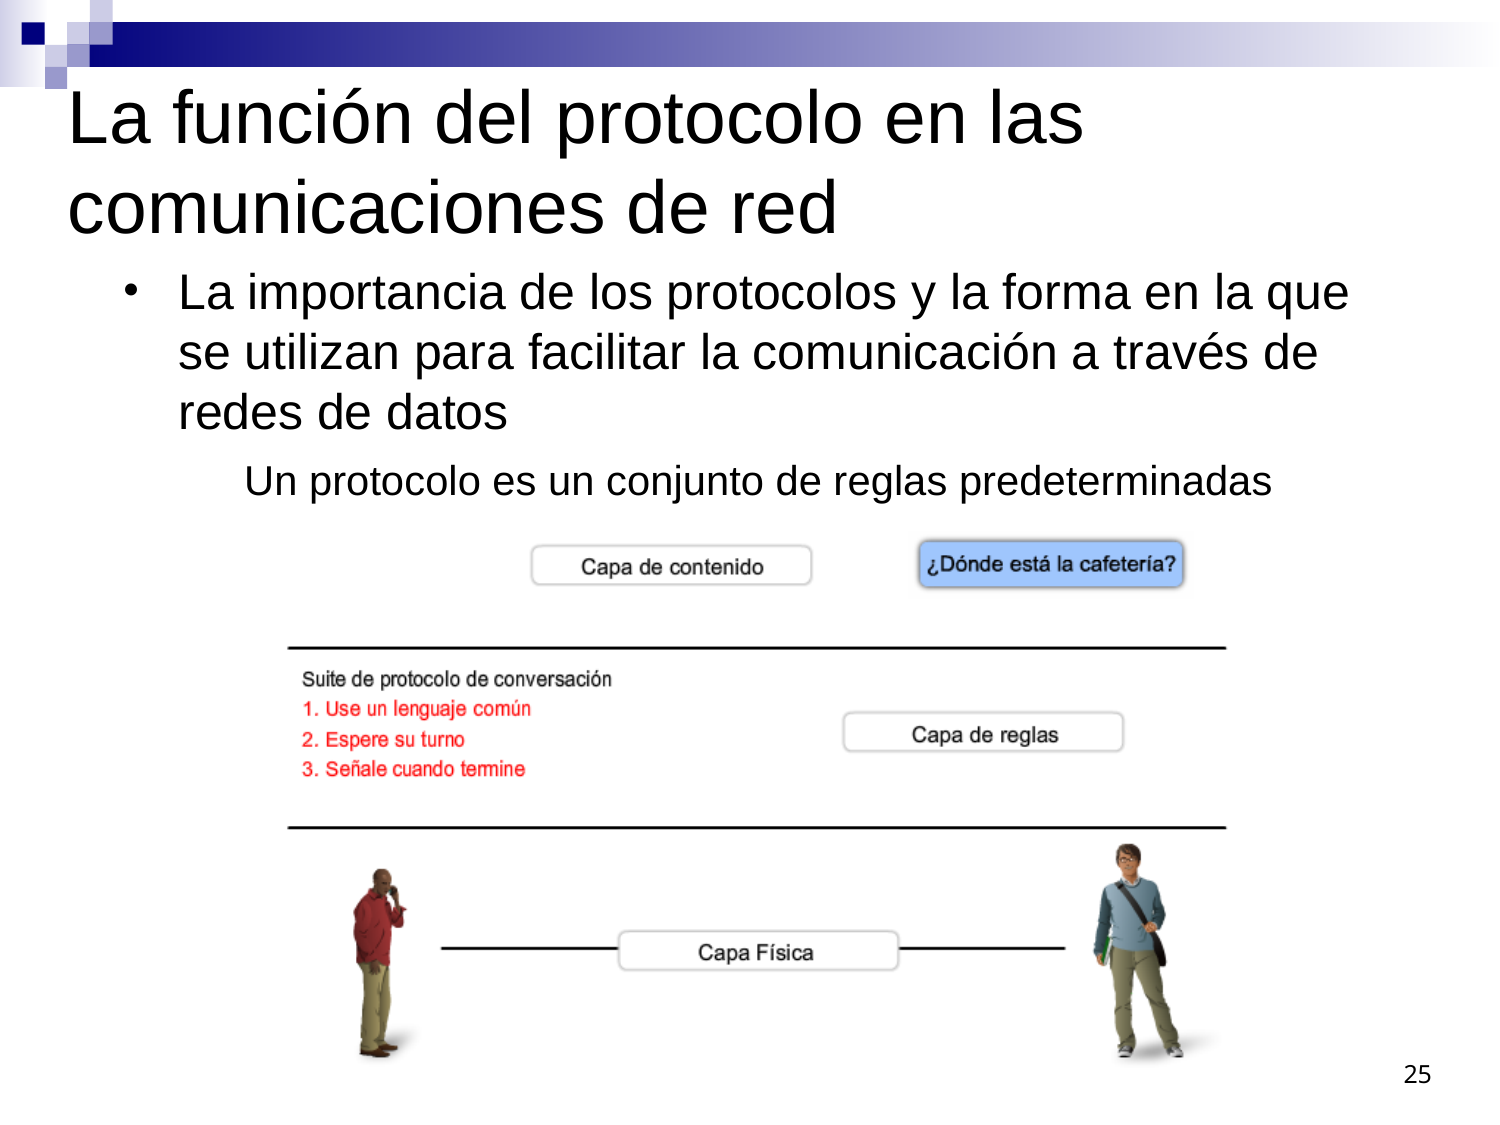

La función del protocolo en las comunicaciones de red
La importancia de los protocolos y la forma en la que se utilizan para facilitar la comunicación a través de redes de datos
Un protocolo es un conjunto de reglas predeterminadas